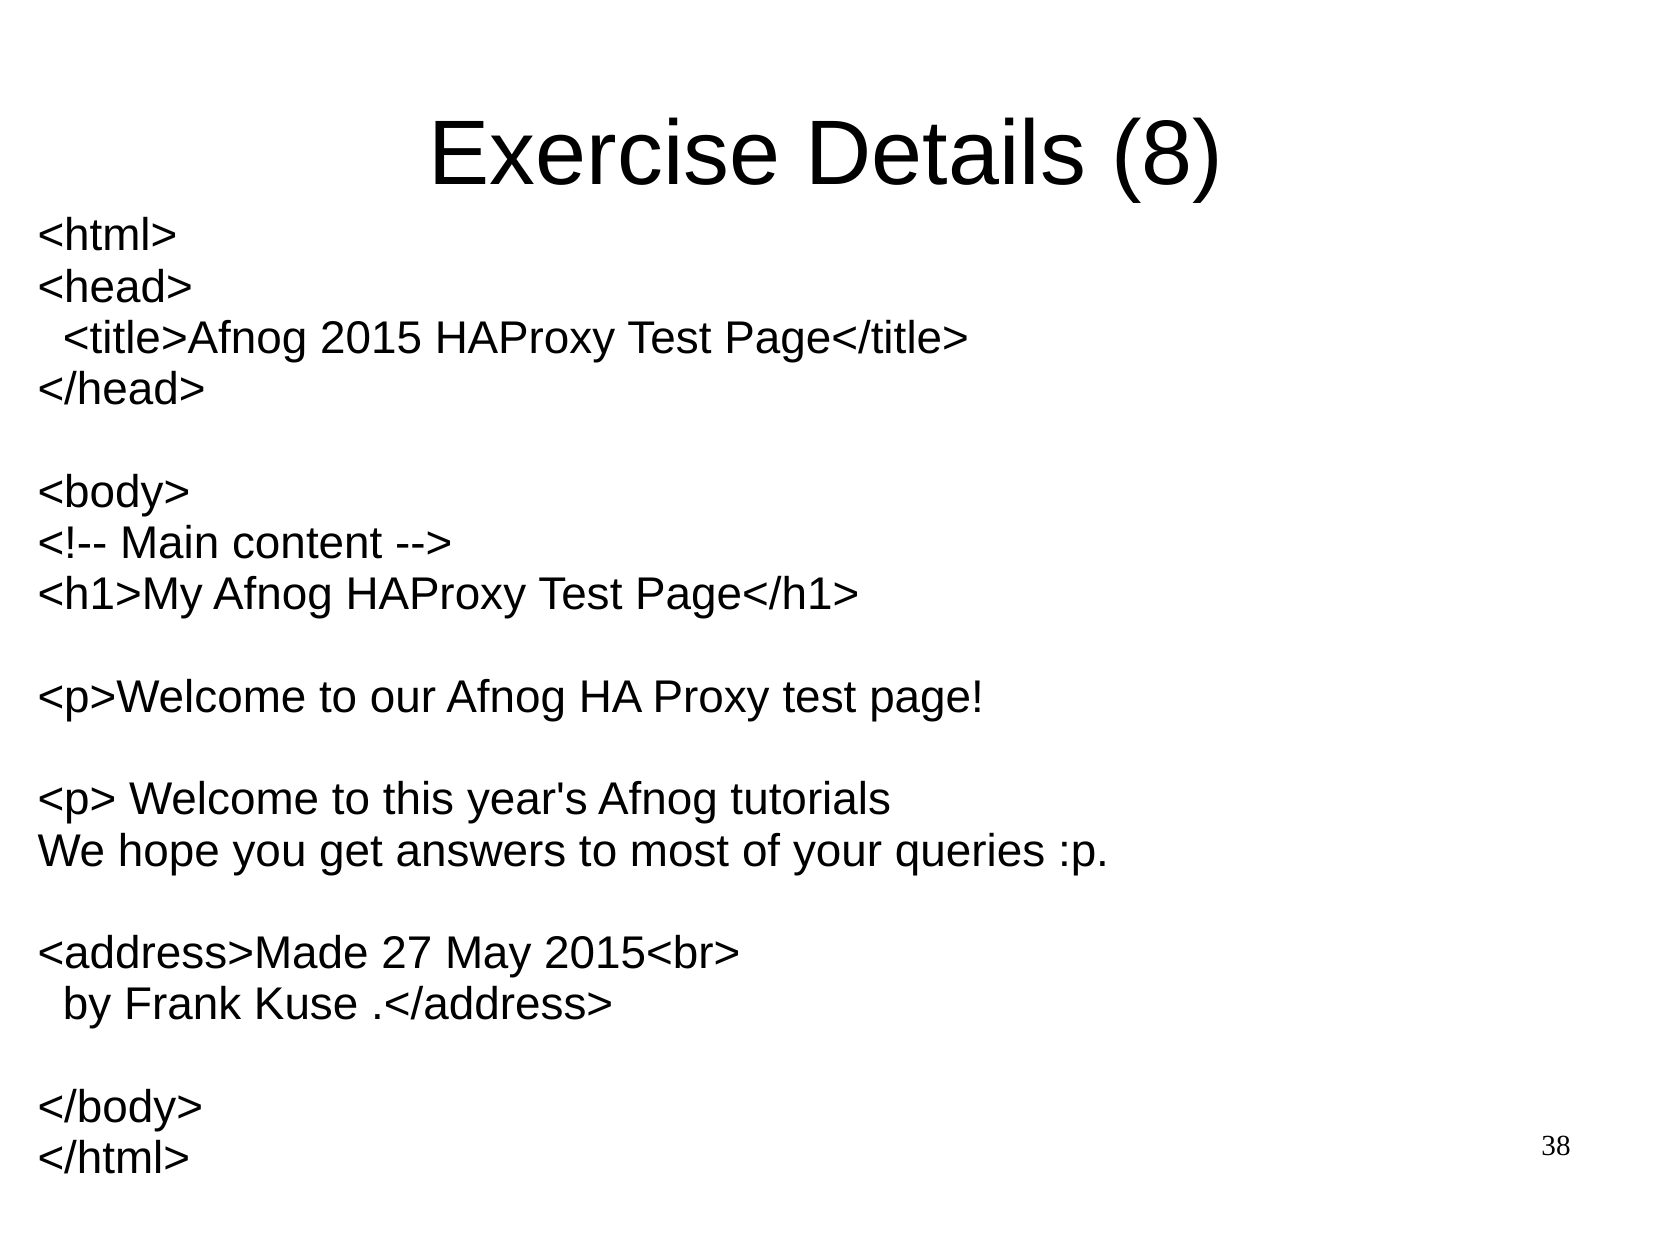

# Exercise Details (8)
<html>
<head>
 <title>Afnog 2015 HAProxy Test Page</title>
</head>
<body>
<!-- Main content -->
<h1>My Afnog HAProxy Test Page</h1>
<p>Welcome to our Afnog HA Proxy test page!
<p> Welcome to this year's Afnog tutorials
We hope you get answers to most of your queries :p.
<address>Made 27 May 2015<br>
 by Frank Kuse .</address>
</body>
</html>
38